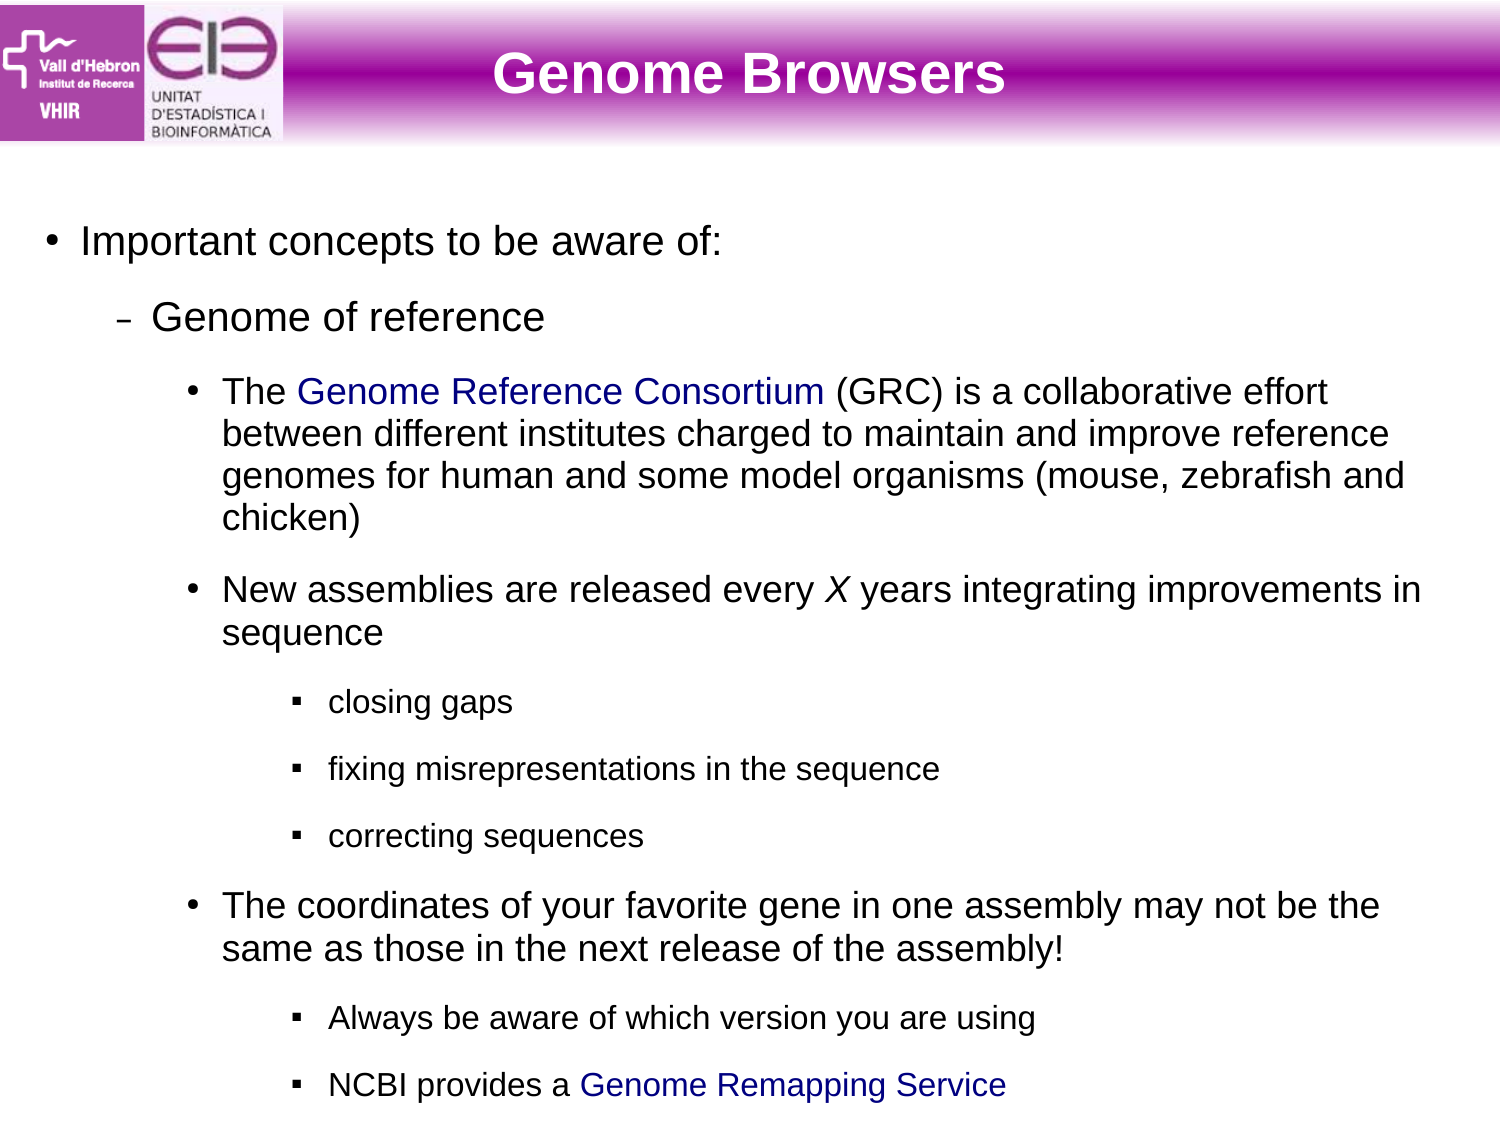

Genome Browsers
Important concepts to be aware of:
Genome of reference
The Genome Reference Consortium (GRC) is a collaborative effort between different institutes charged to maintain and improve reference genomes for human and some model organisms (mouse, zebrafish and chicken)
New assemblies are released every X years integrating improvements in sequence
closing gaps
fixing misrepresentations in the sequence
correcting sequences
The coordinates of your favorite gene in one assembly may not be the same as those in the next release of the assembly!
Always be aware of which version you are using
NCBI provides a Genome Remapping Service